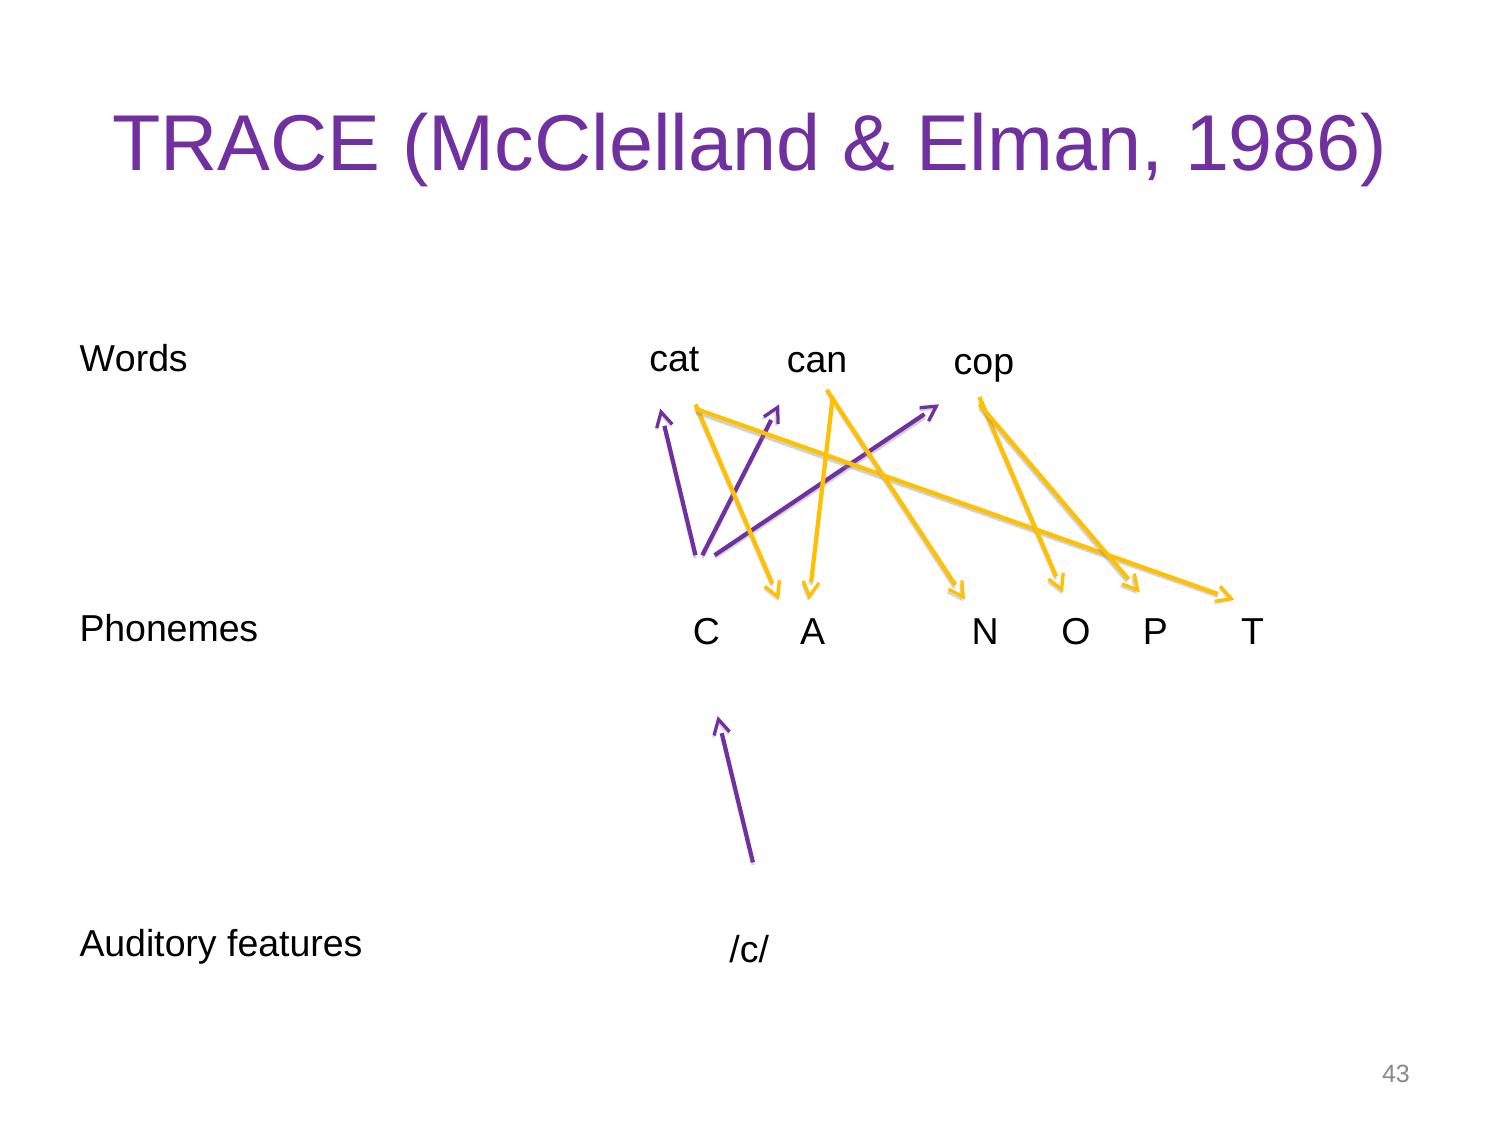

# TRACE (McClelland & Elman, 1986)
Words
Phonemes
Auditory features
cat
can
cop
C
 A N O P T
/c/